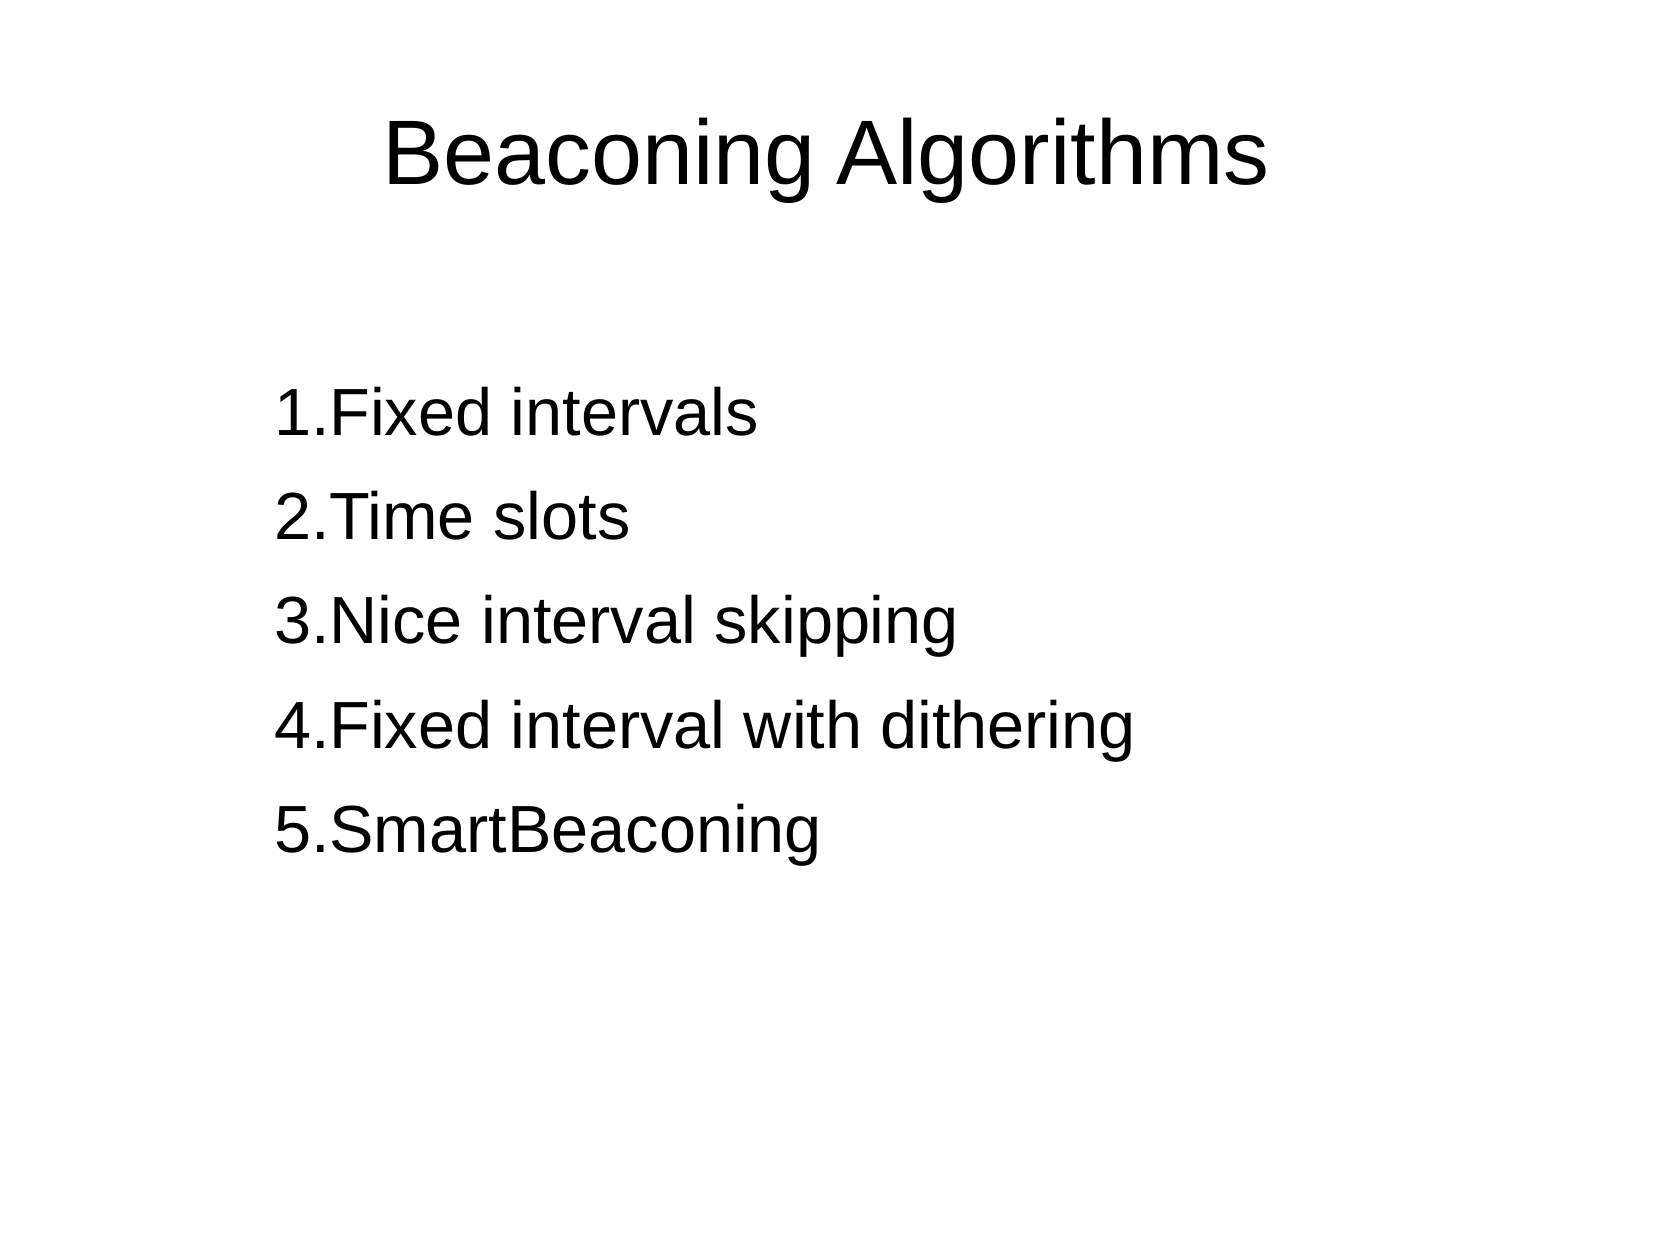

# Beaconing Algorithms
Fixed intervals
Time slots
Nice interval skipping
Fixed interval with dithering
SmartBeaconing